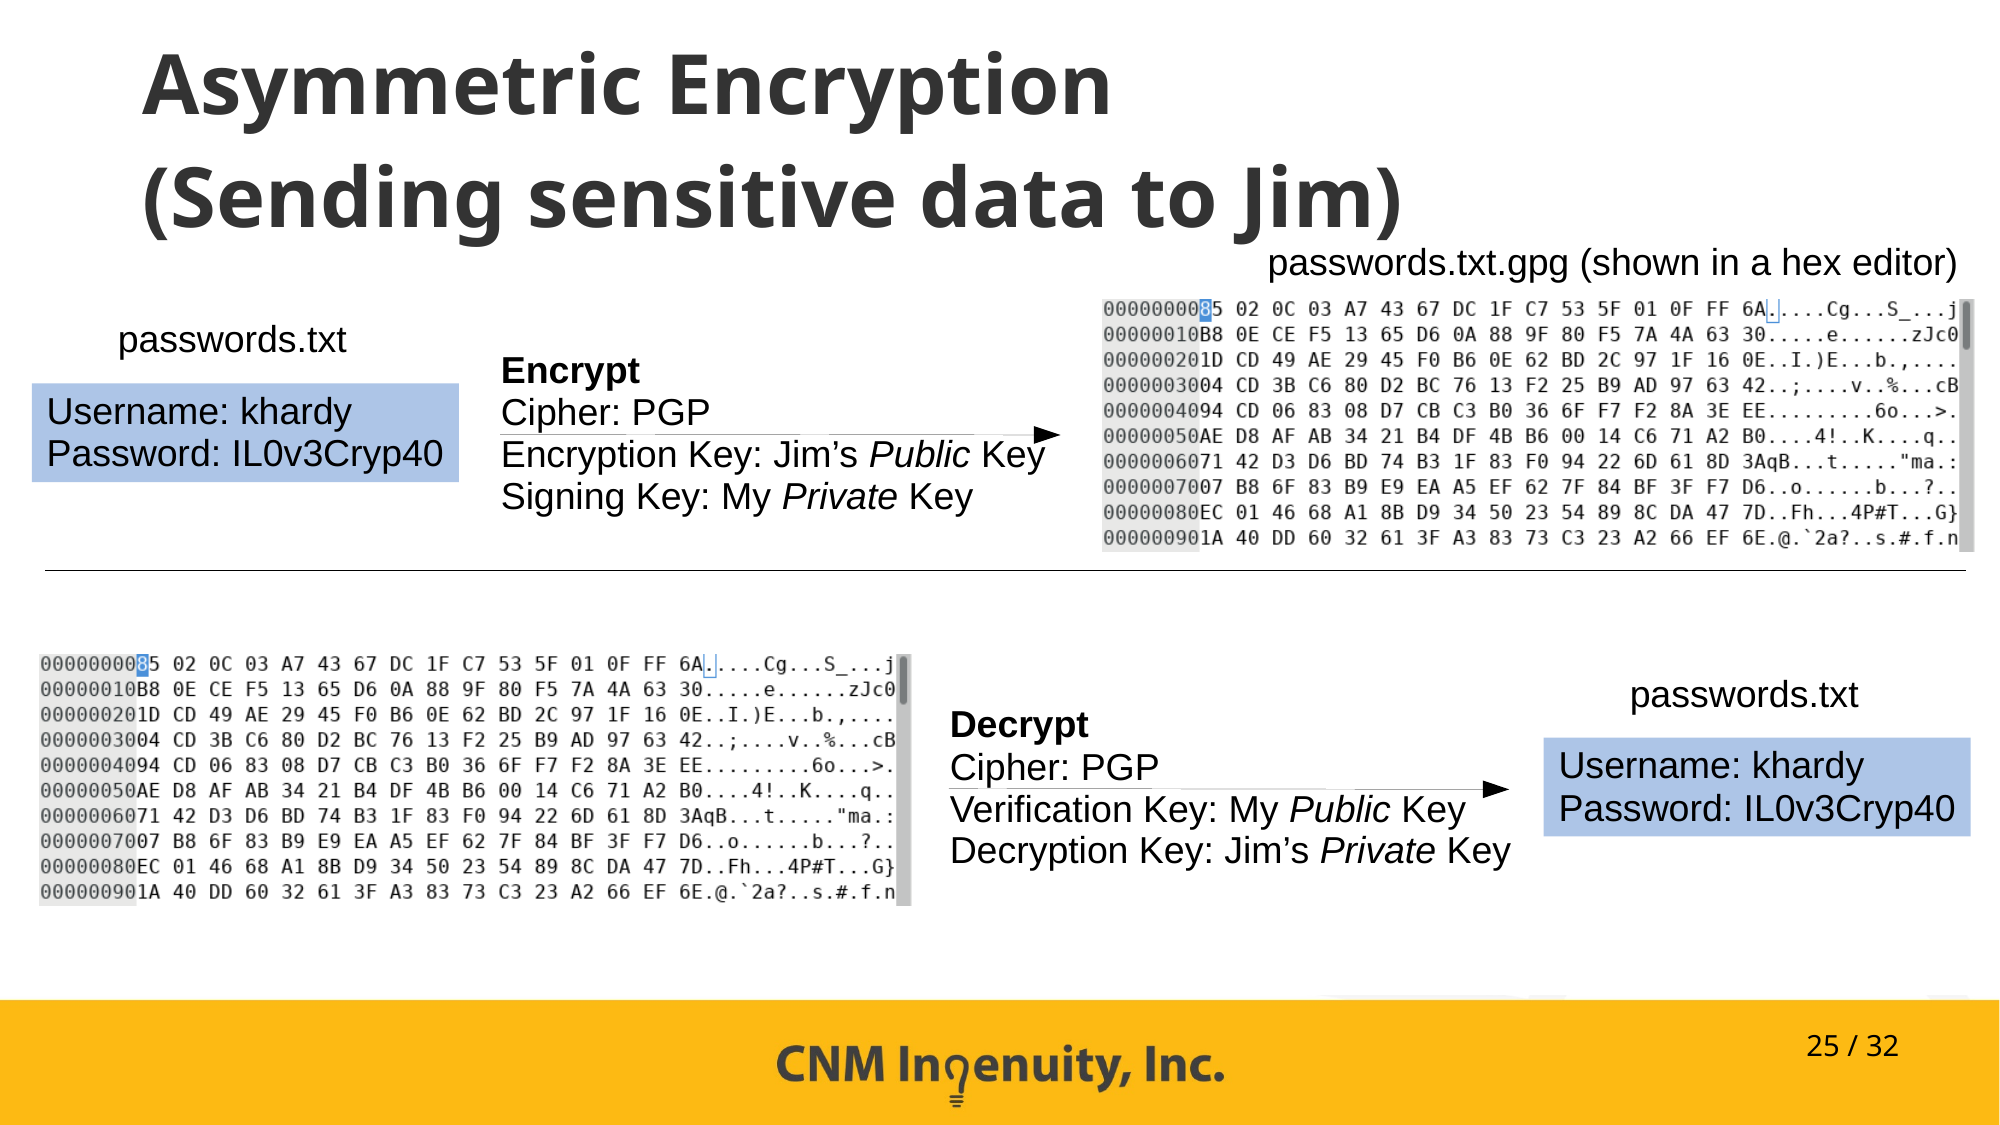

# Asymmetric Encryption (Sending sensitive data to Jim)
passwords.txt.gpg (shown in a hex editor)
passwords.txt
Encrypt
Cipher: PGP
Encryption Key: Jim’s Public Key
Signing Key: My Private Key
Username: khardy
Password: IL0v3Cryp40
passwords.txt
Decrypt
Cipher: PGP
Verification Key: My Public Key
Decryption Key: Jim’s Private Key
Username: khardy
Password: IL0v3Cryp40
25